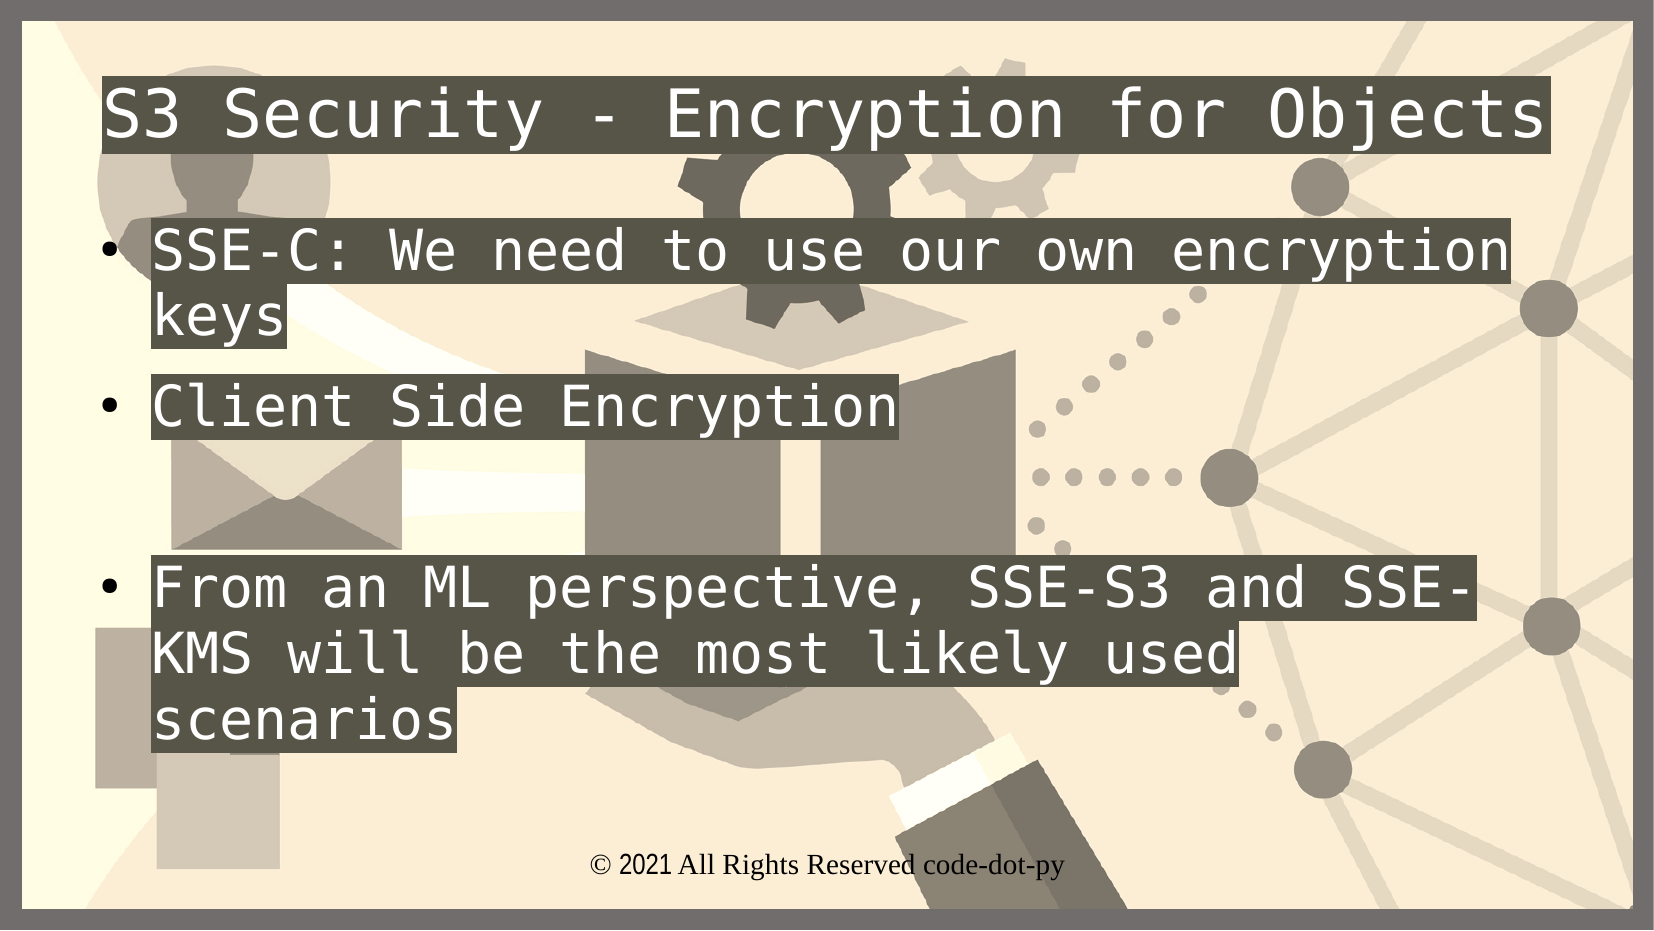

# S3 Security - Encryption for Objects
SSE-C: We need to use our own encryption keys
Client Side Encryption
From an ML perspective, SSE-S3 and SSE-KMS will be the most likely used scenarios